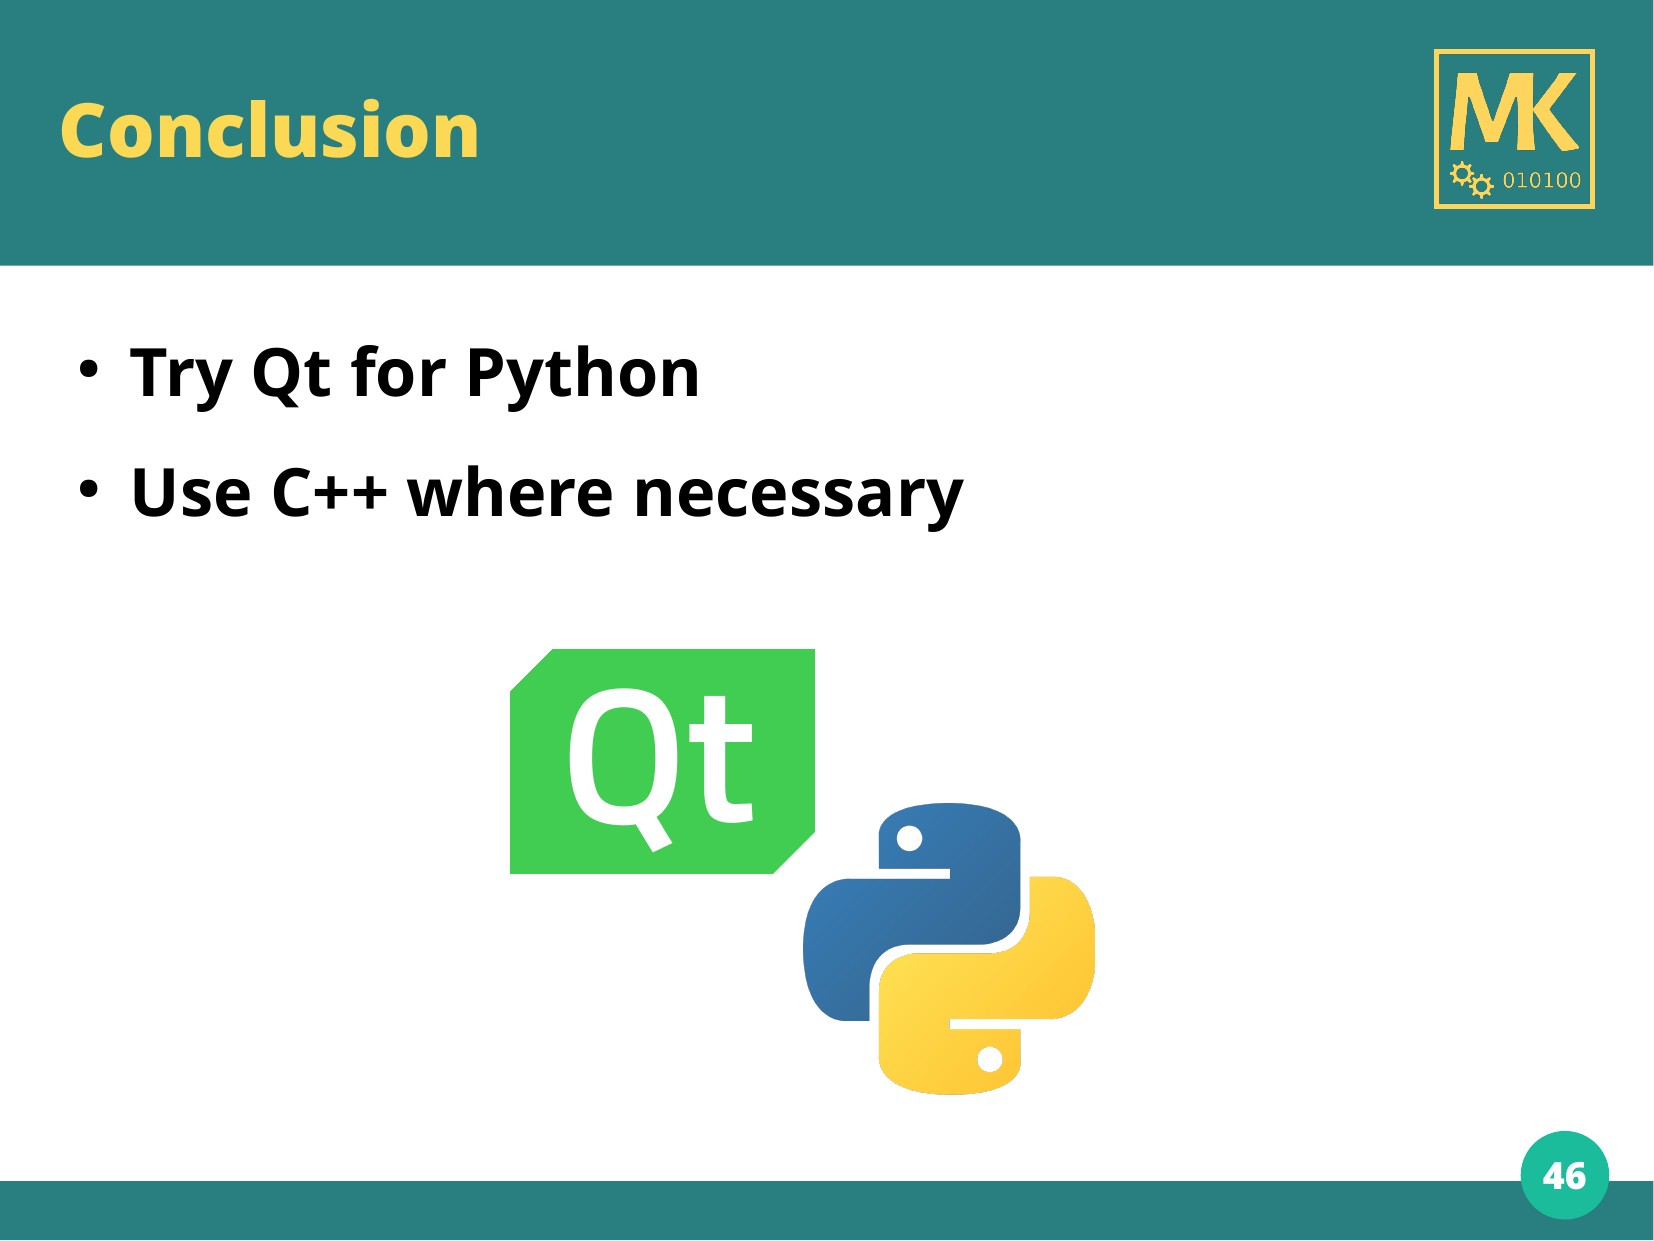

# Conclusion
Try Qt for Python
Use C++ where necessary
46